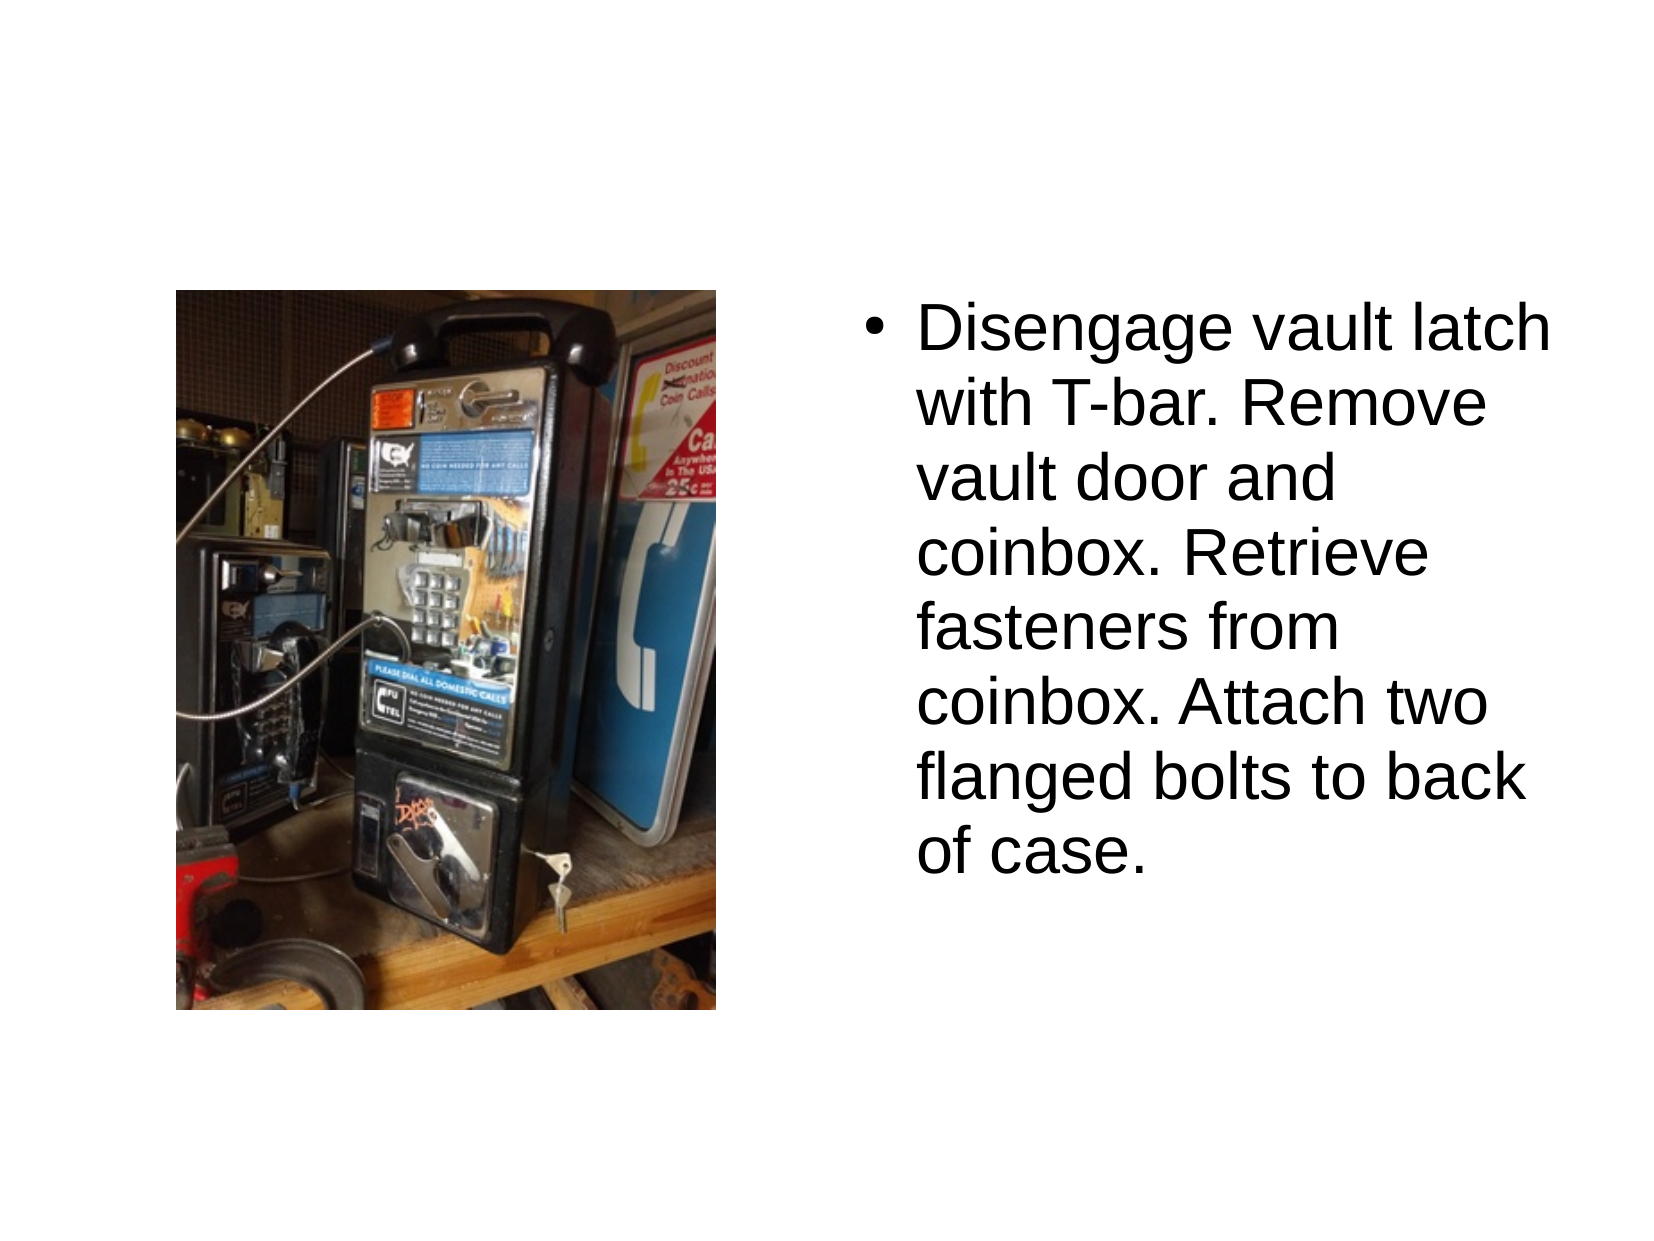

#
Disengage vault latch with T-bar. Remove vault door and coinbox. Retrieve fasteners from coinbox. Attach two flanged bolts to back of case.